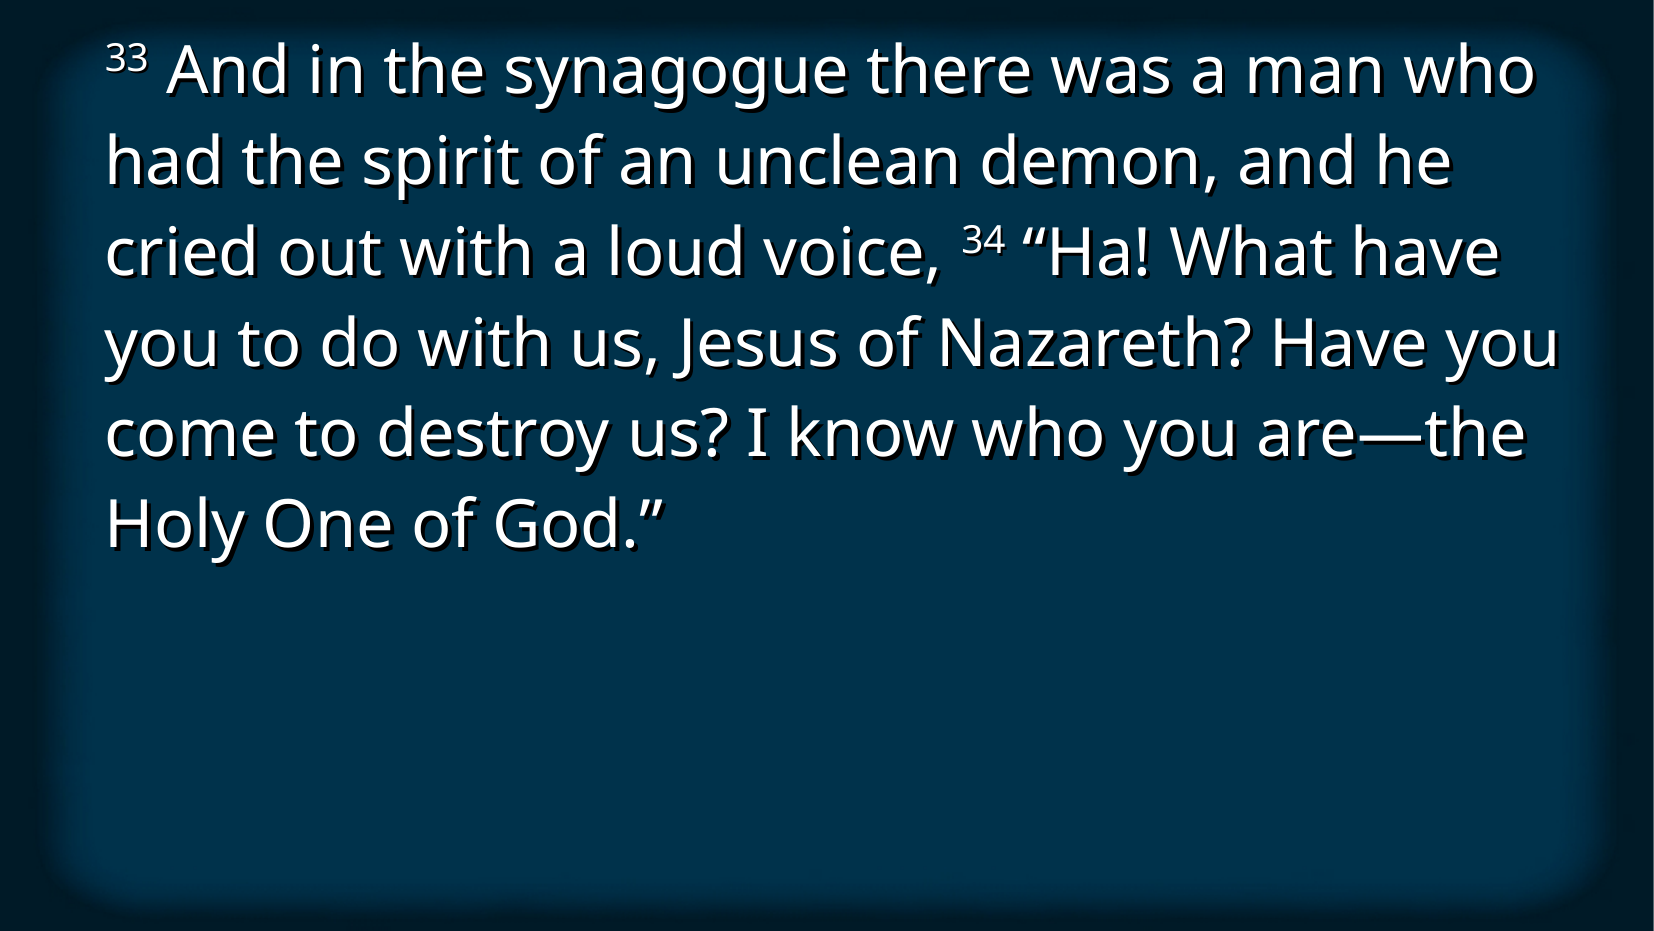

33 And in the synagogue there was a man who had the spirit of an unclean demon, and he cried out with a loud voice, 34 “Ha! What have you to do with us, Jesus of Nazareth? Have you come to destroy us? I know who you are—the Holy One of God.”